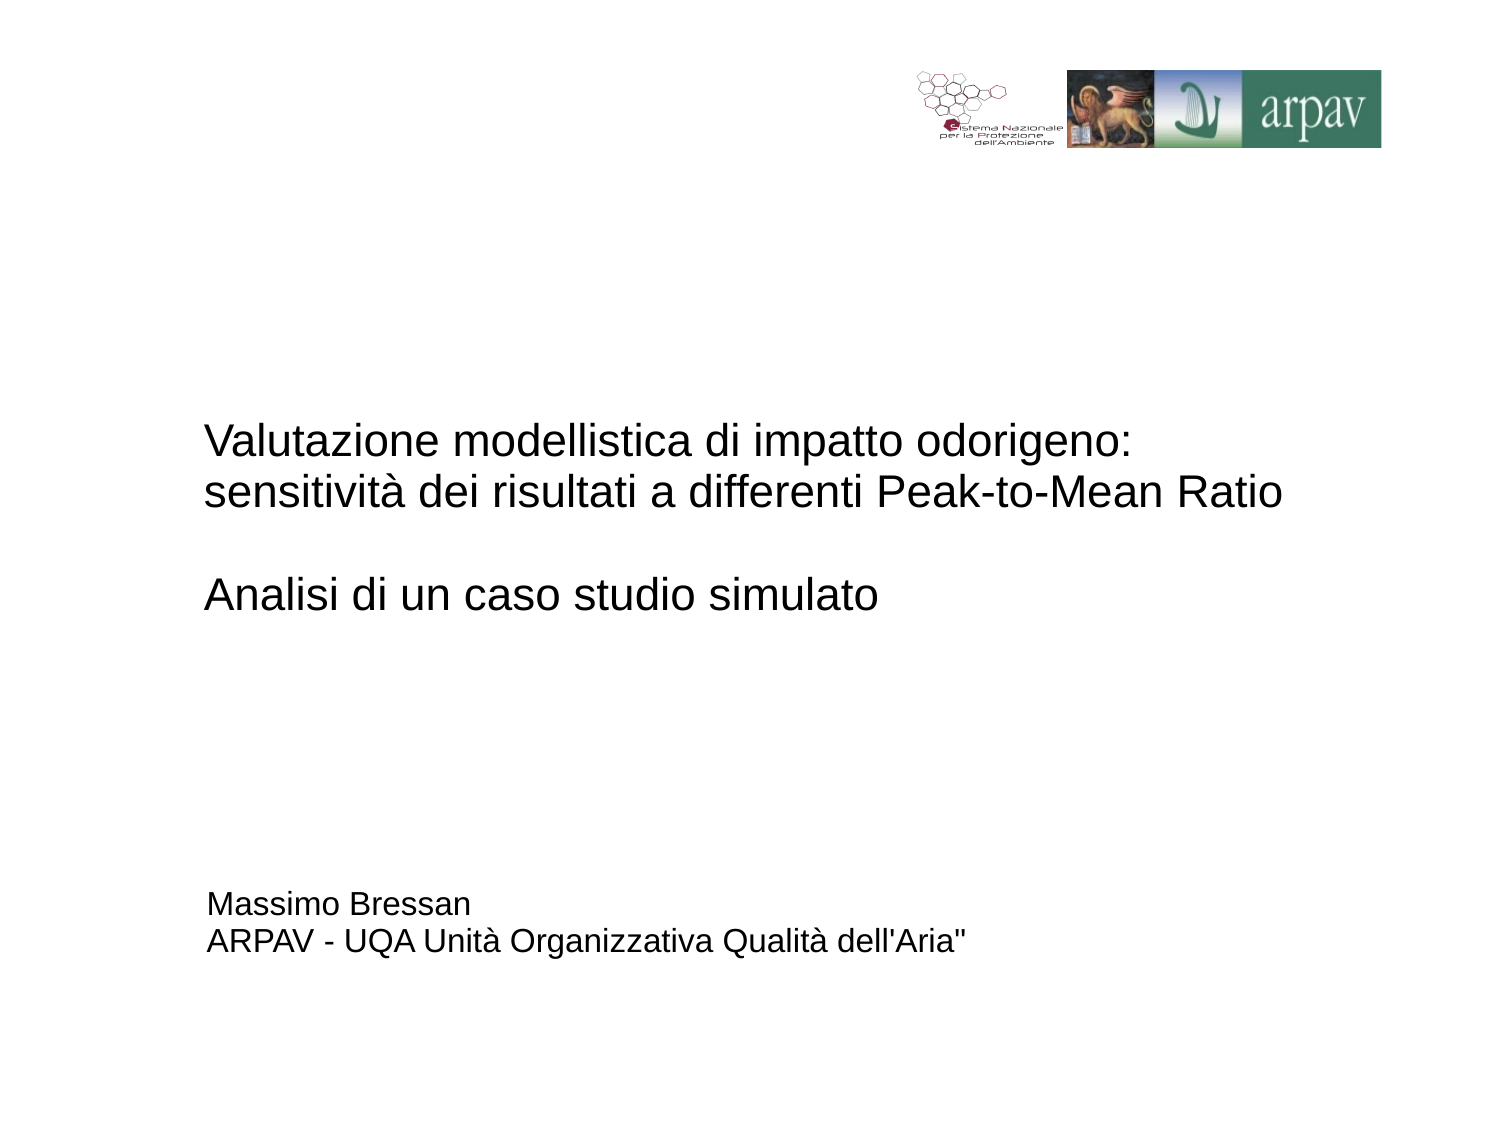

Valutazione modellistica di impatto odorigeno:
sensitività dei risultati a differenti Peak-to-Mean Ratio
Analisi di un caso studio simulato
Massimo Bressan
ARPAV - UQA Unità Organizzativa Qualità dell'Aria"
23 ottobre 2023